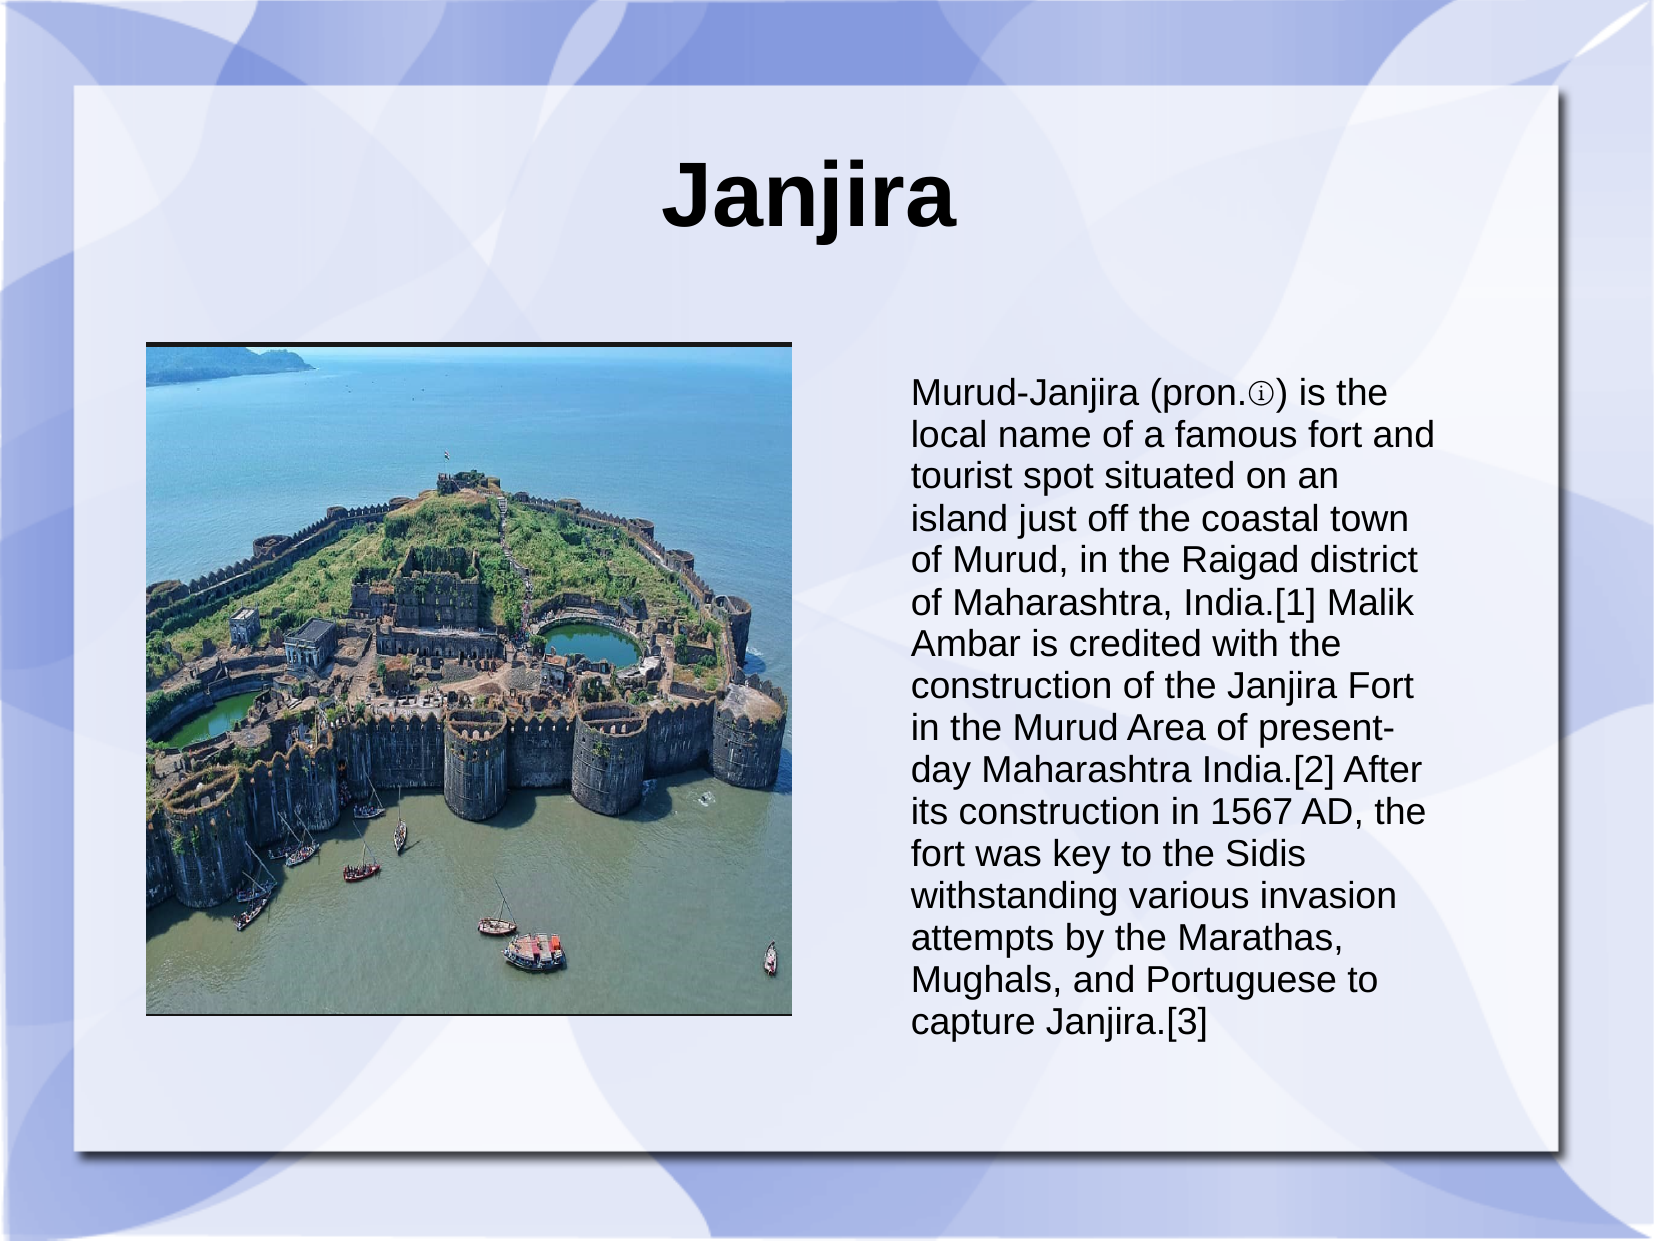

# Janjira
Murud-Janjira (pron.ⓘ) is the local name of a famous fort and tourist spot situated on an island just off the coastal town of Murud, in the Raigad district of Maharashtra, India.[1] Malik Ambar is credited with the construction of the Janjira Fort in the Murud Area of present-day Maharashtra India.[2] After its construction in 1567 AD, the fort was key to the Sidis withstanding various invasion attempts by the Marathas, Mughals, and Portuguese to capture Janjira.[3]